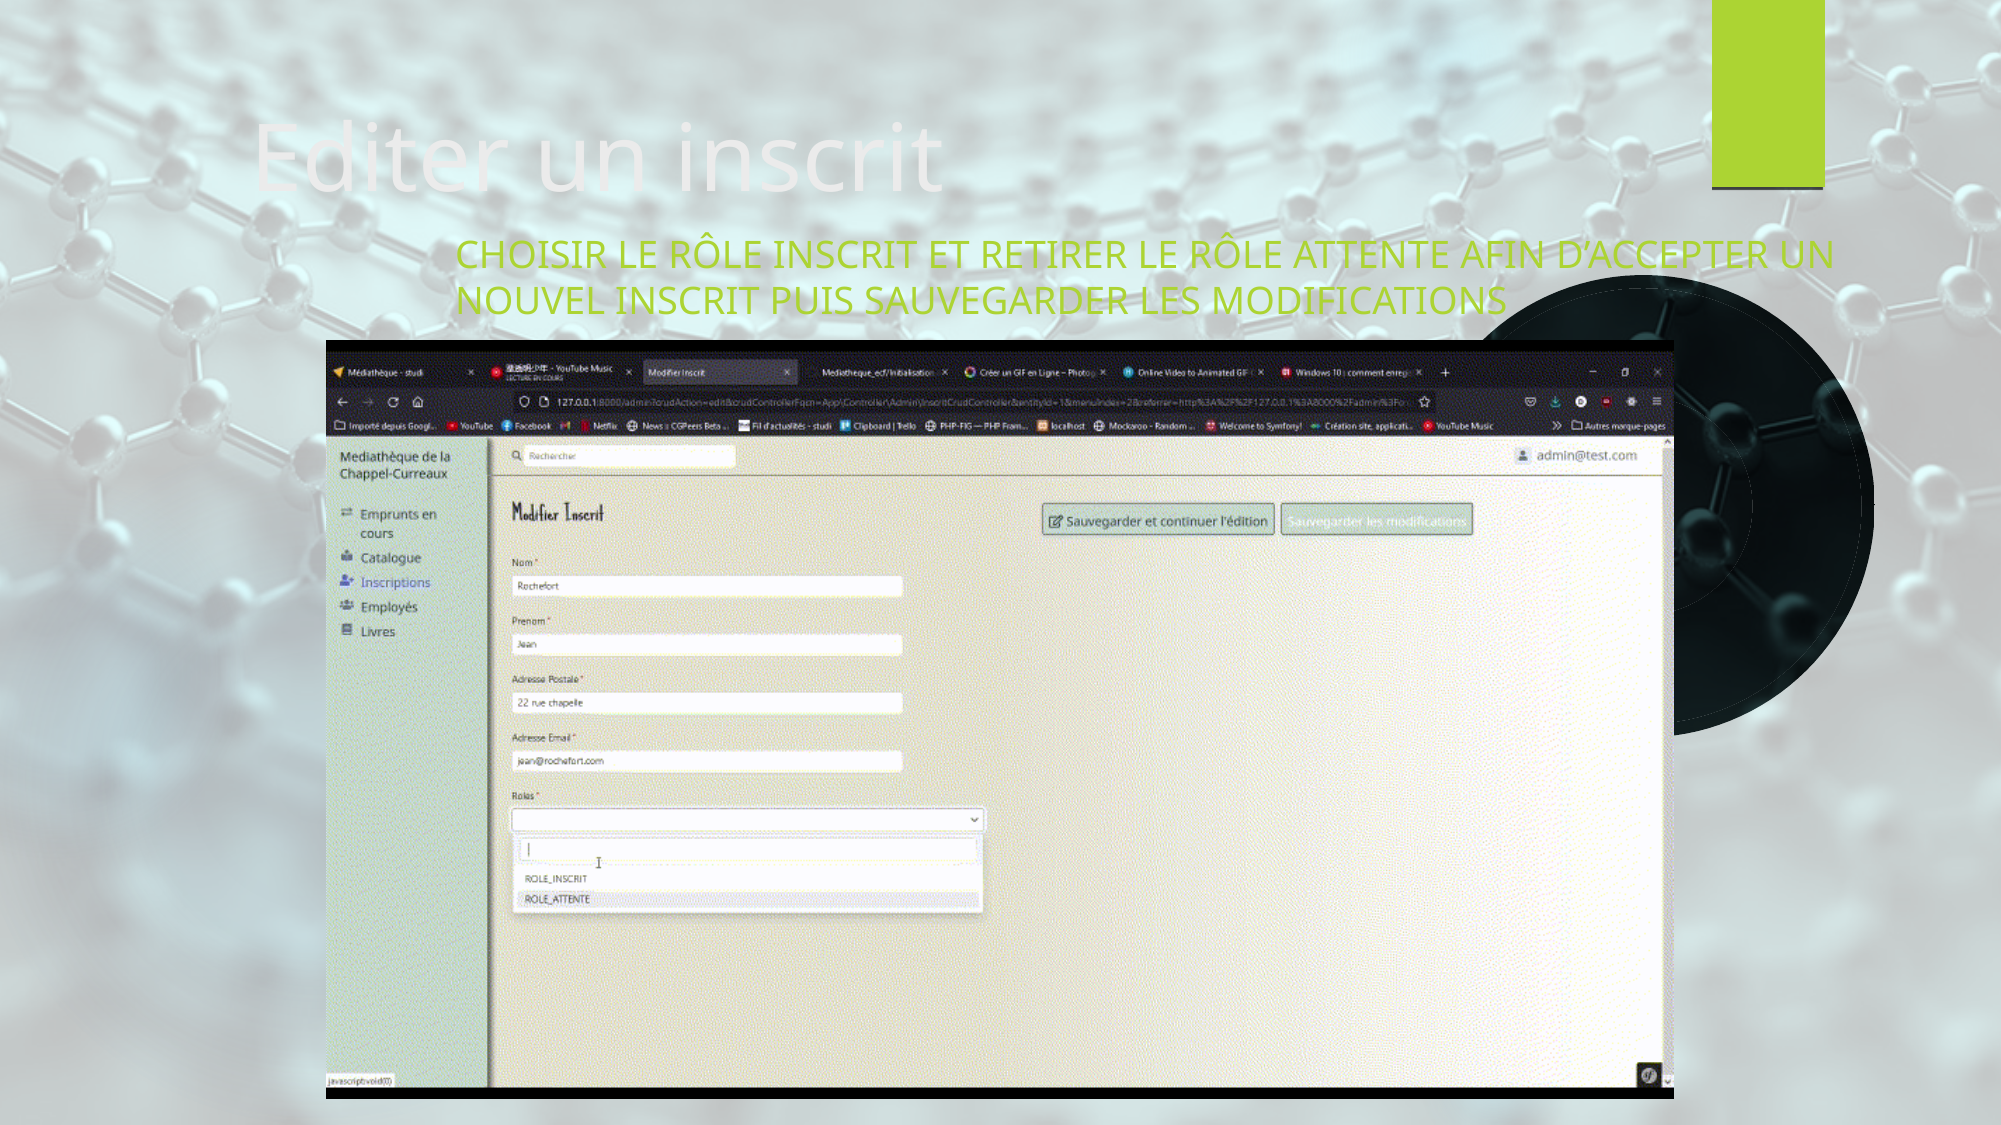

# Editer un inscrit
Choisir le rôle inscrit et retirer le rôle attente afin d’accepter un nouvel inscrit puis sauvegarder les modifications